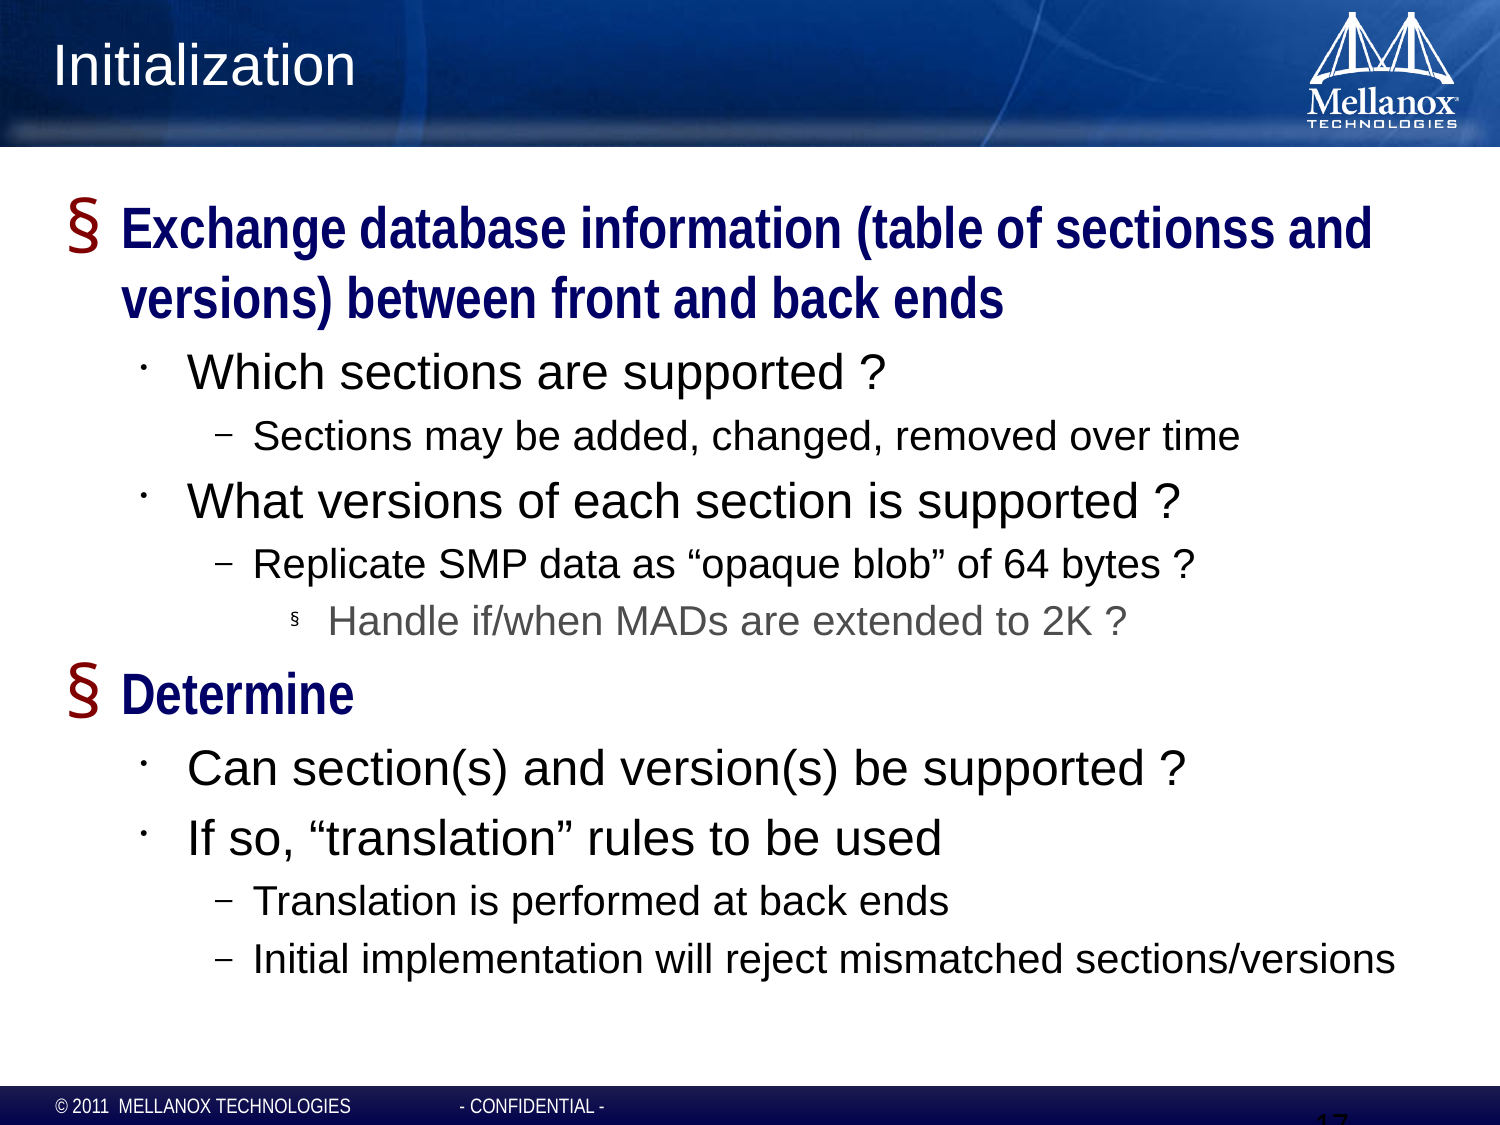

# Initialization
Exchange database information (table of sectionss and versions) between front and back ends
Which sections are supported ?
Sections may be added, changed, removed over time
What versions of each section is supported ?
Replicate SMP data as “opaque blob” of 64 bytes ?
Handle if/when MADs are extended to 2K ?
Determine
Can section(s) and version(s) be supported ?
If so, “translation” rules to be used
Translation is performed at back ends
Initial implementation will reject mismatched sections/versions